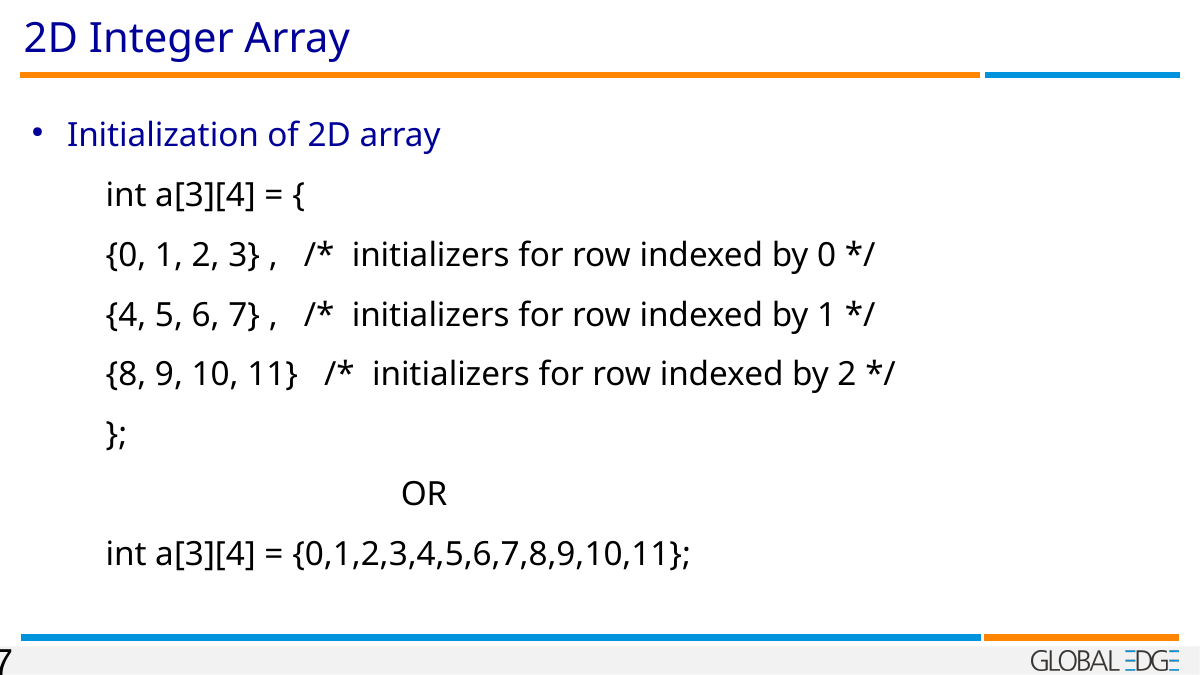

2D Integer Array
Initialization of 2D array
	int a[3][4] = {
	{0, 1, 2, 3} , /* initializers for row indexed by 0 */
	{4, 5, 6, 7} , /* initializers for row indexed by 1 */
	{8, 9, 10, 11} /* initializers for row indexed by 2 */
	};
					OR
	int a[3][4] = {0,1,2,3,4,5,6,7,8,9,10,11};